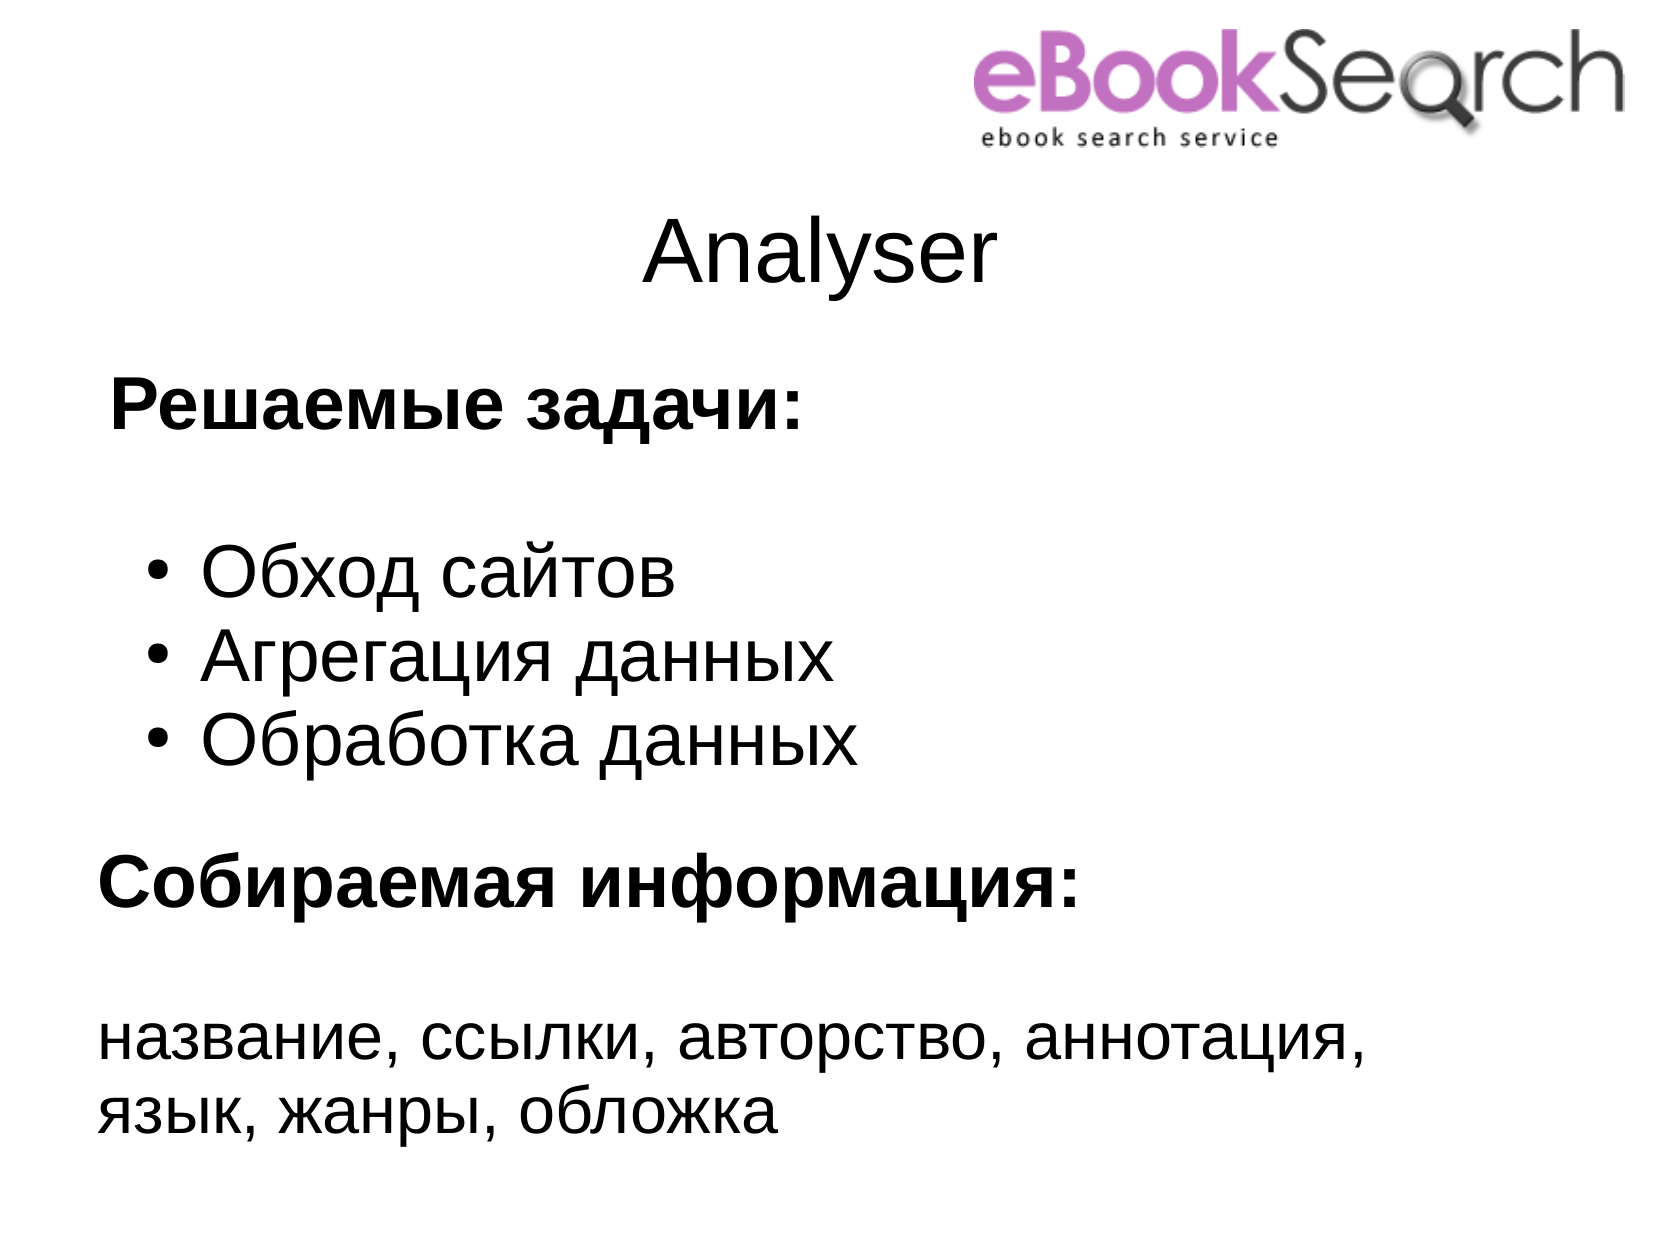

# Analyser
Решаемые задачи:
 Обход сайтов
 Агрегация данных
 Обработка данных
Собираемая информация:
название, ссылки, авторство, аннотация,
язык, жанры, обложка